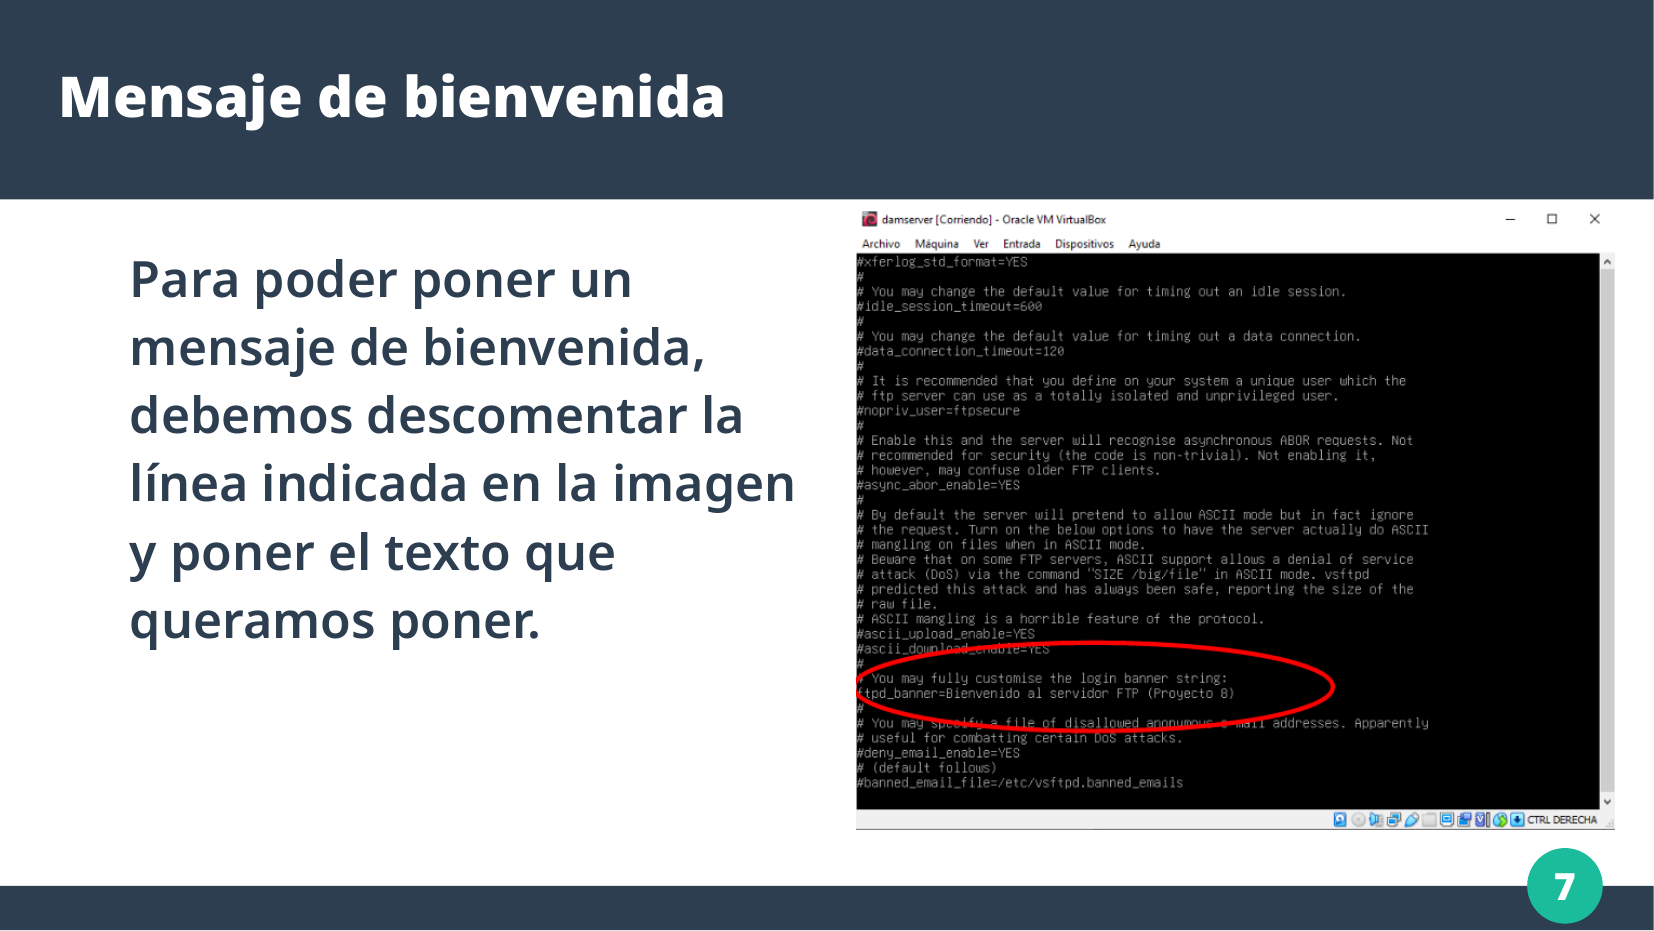

# Mensaje de bienvenida
Para poder poner un mensaje de bienvenida, debemos descomentar la línea indicada en la imagen y poner el texto que queramos poner.